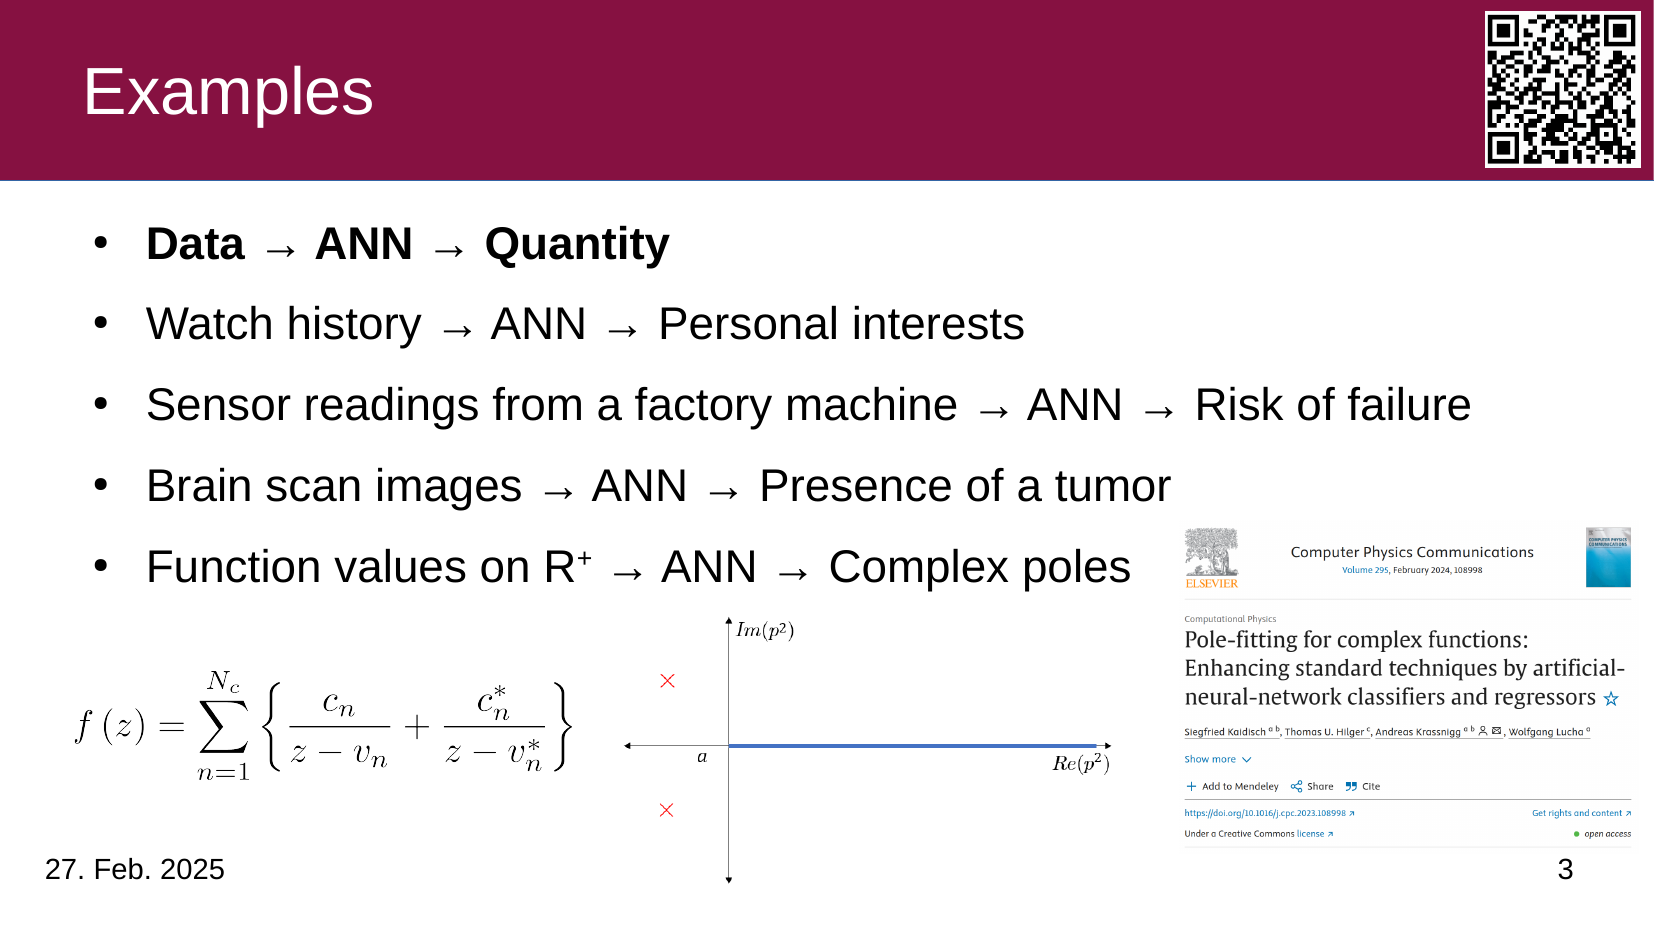

# Examples
Data → ANN → Quantity
Watch history → ANN → Personal interests
Sensor readings from a factory machine → ANN → Risk of failure
Brain scan images → ANN → Presence of a tumor
Function values on R+ → ANN → Complex poles